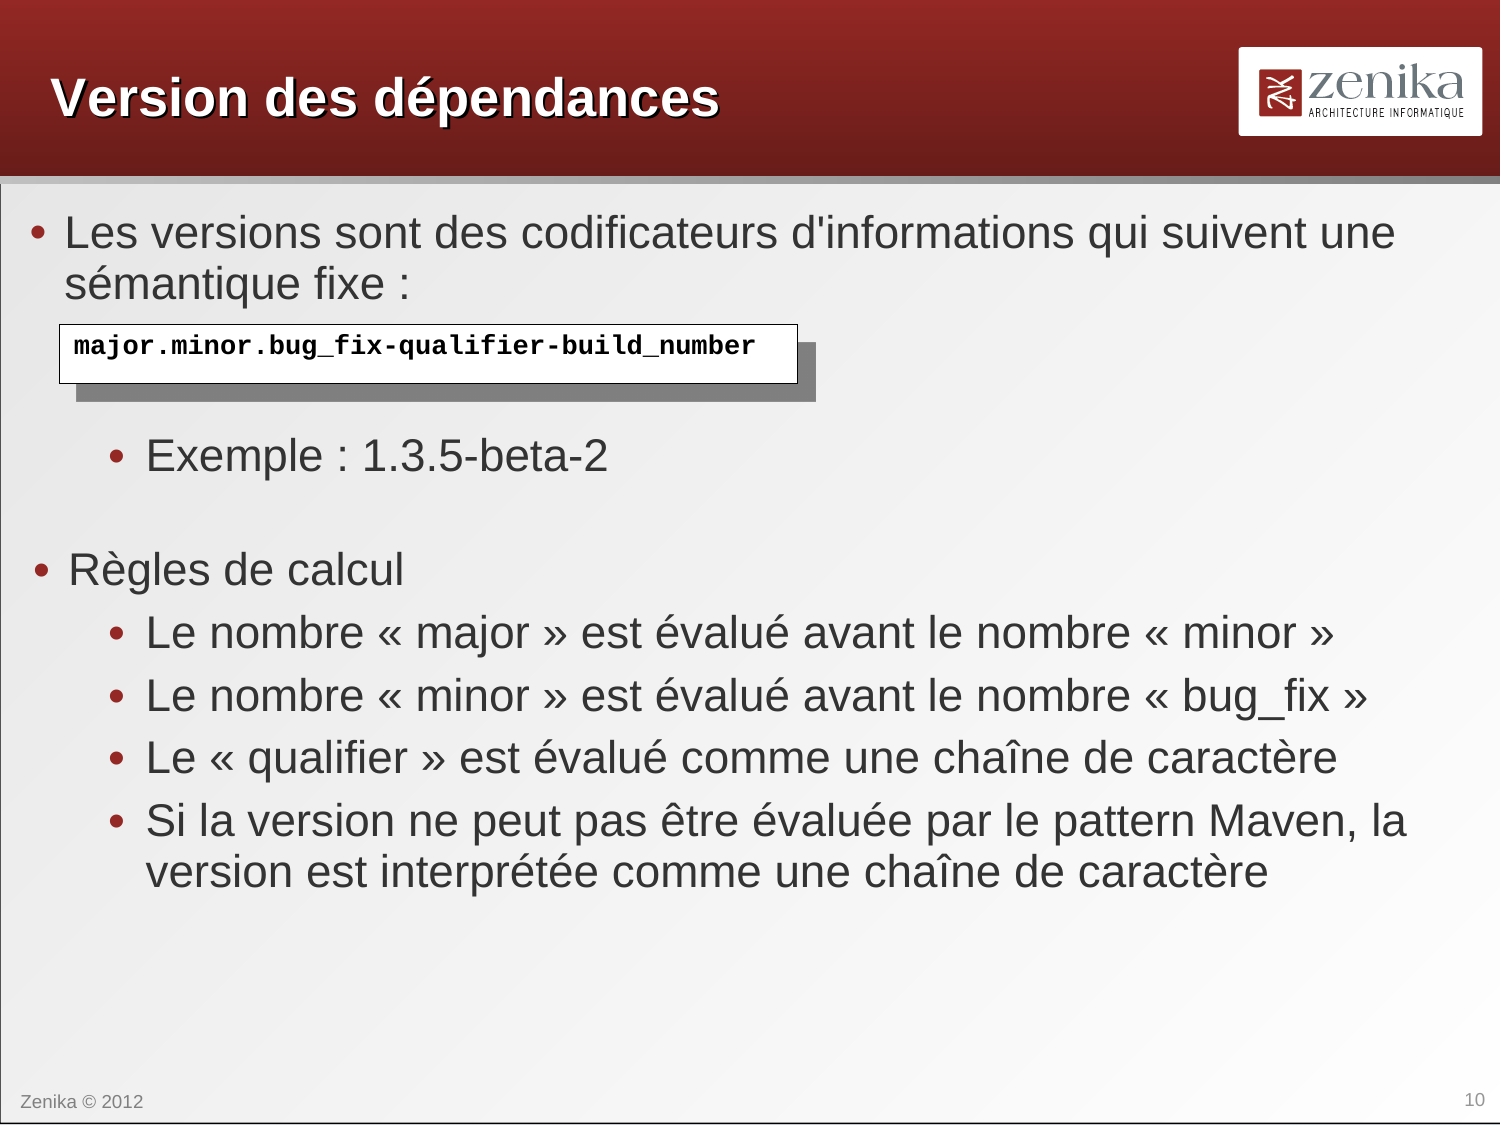

# Version des dépendances
Les versions sont des codificateurs d'informations qui suivent une sémantique fixe :
major.minor.bug_fix-qualifier-build_number
Exemple : 1.3.5-beta-2
Règles de calcul
Le nombre « major » est évalué avant le nombre « minor »
Le nombre « minor » est évalué avant le nombre « bug_fix »
Le « qualifier » est évalué comme une chaîne de caractère
Si la version ne peut pas être évaluée par le pattern Maven, la version est interprétée comme une chaîne de caractère